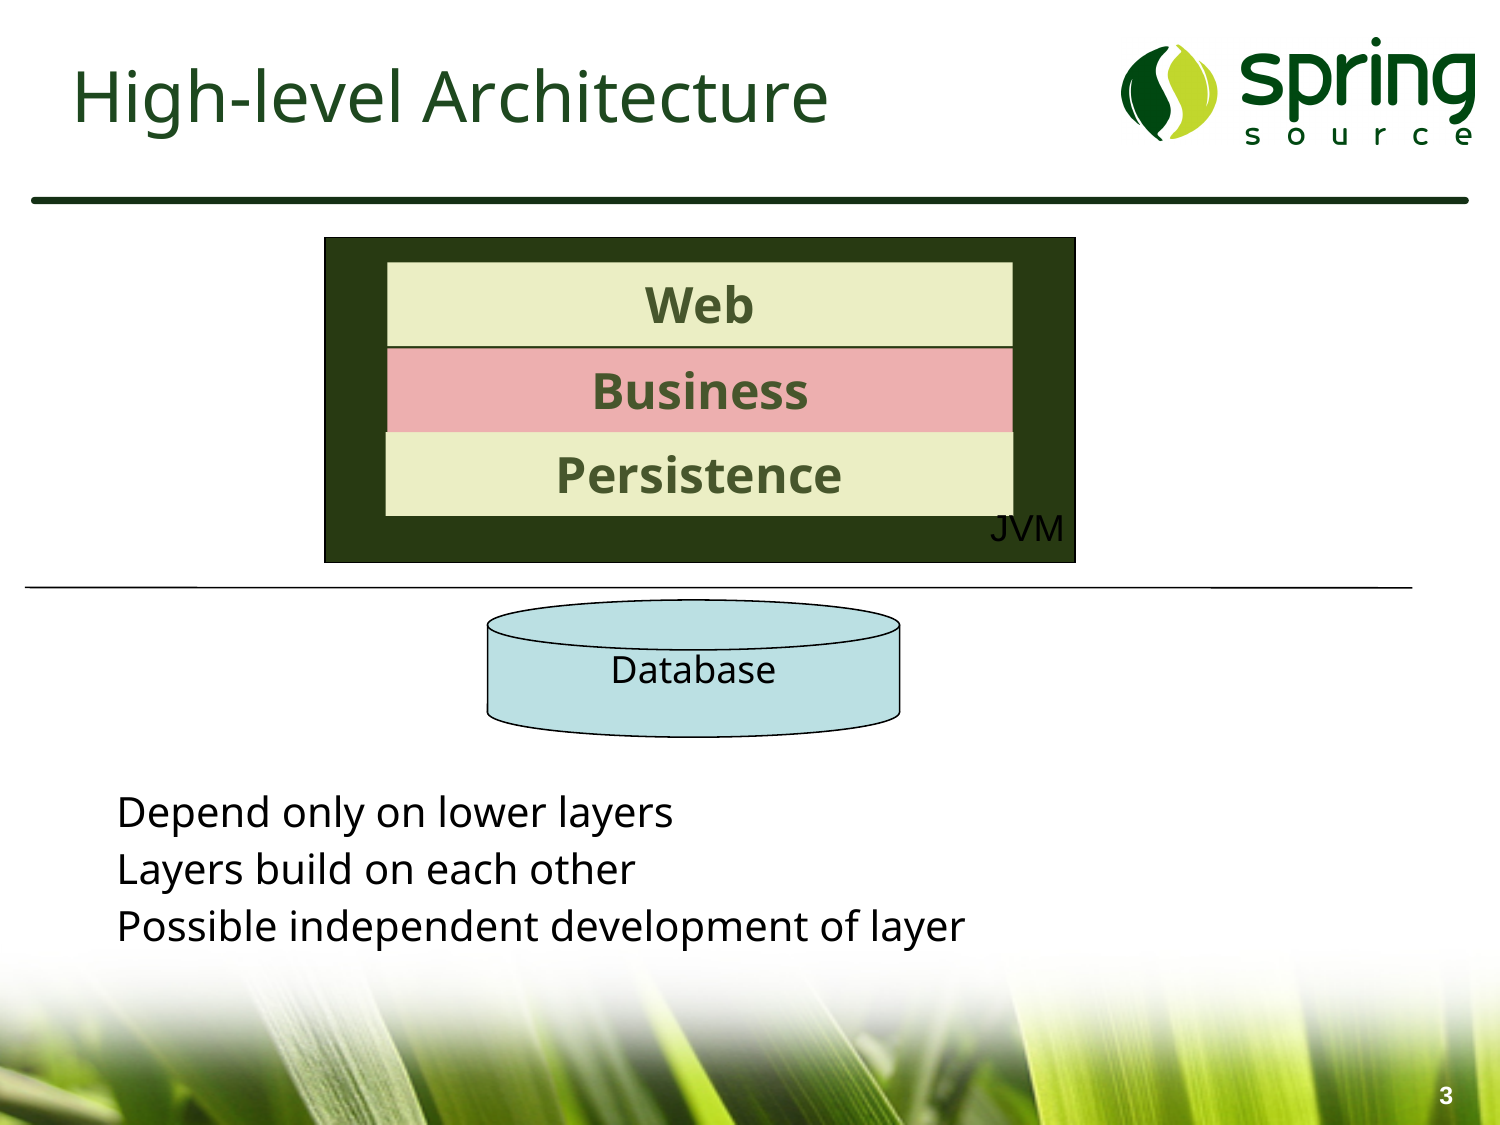

# High-level Architecture
Web
Business
Persistence
JVM
Database
 Depend only on lower layers
 Layers build on each other
 Possible independent development of layer